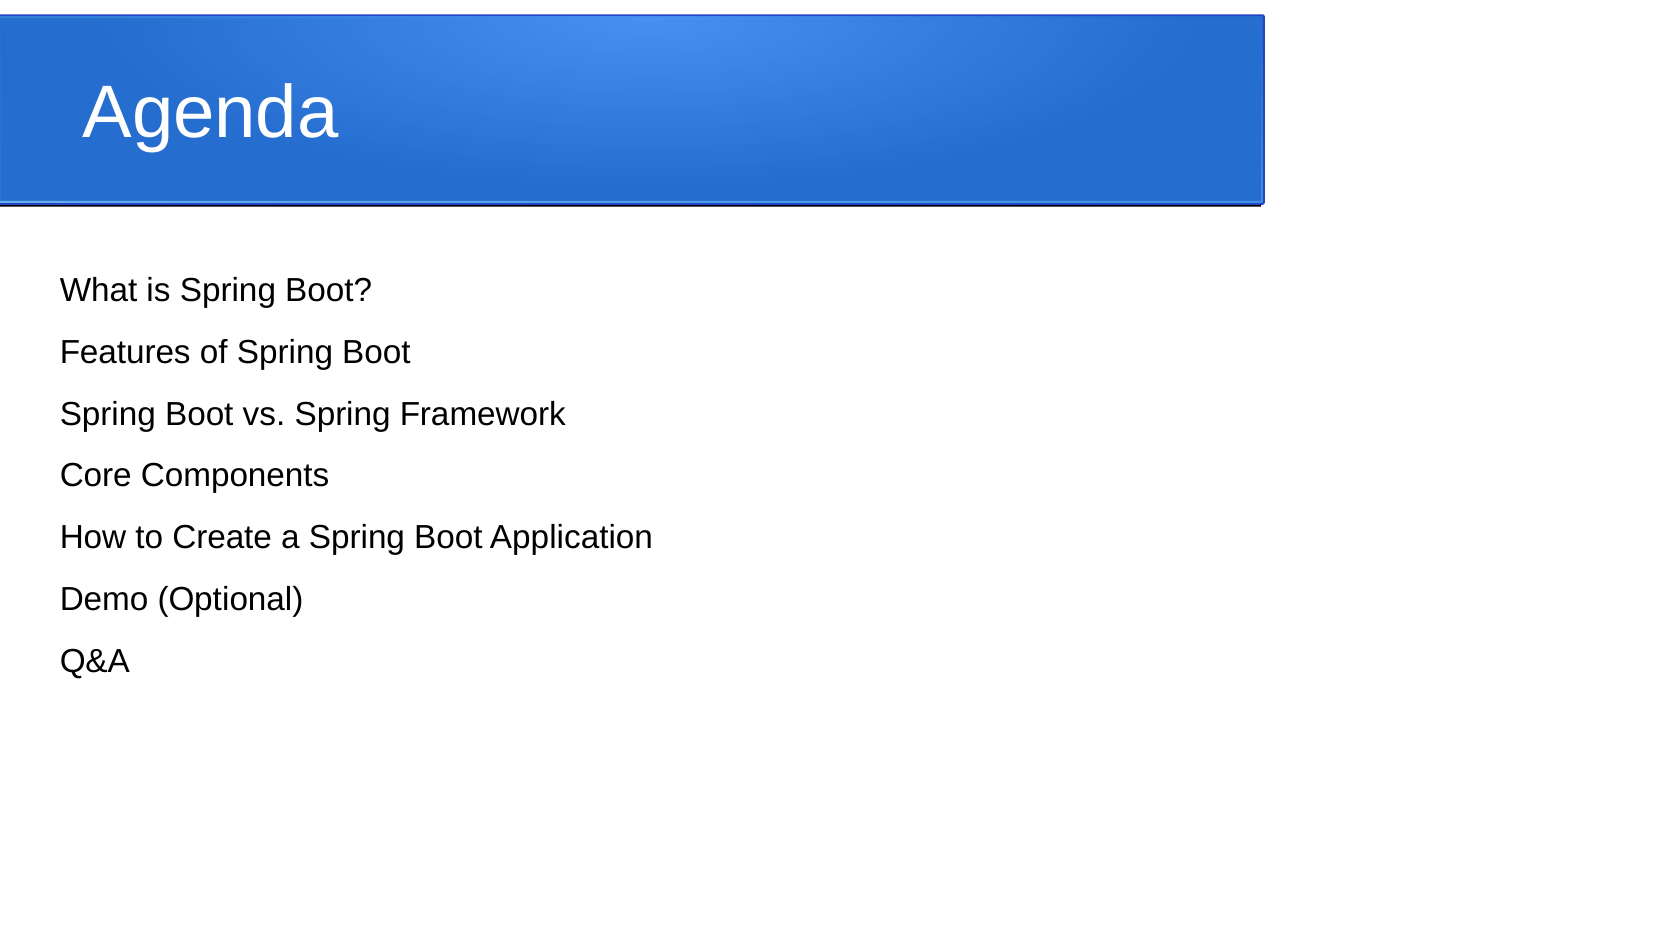

# Agenda
What is Spring Boot?
Features of Spring Boot
Spring Boot vs. Spring Framework
Core Components
How to Create a Spring Boot Application
Demo (Optional)
Q&A